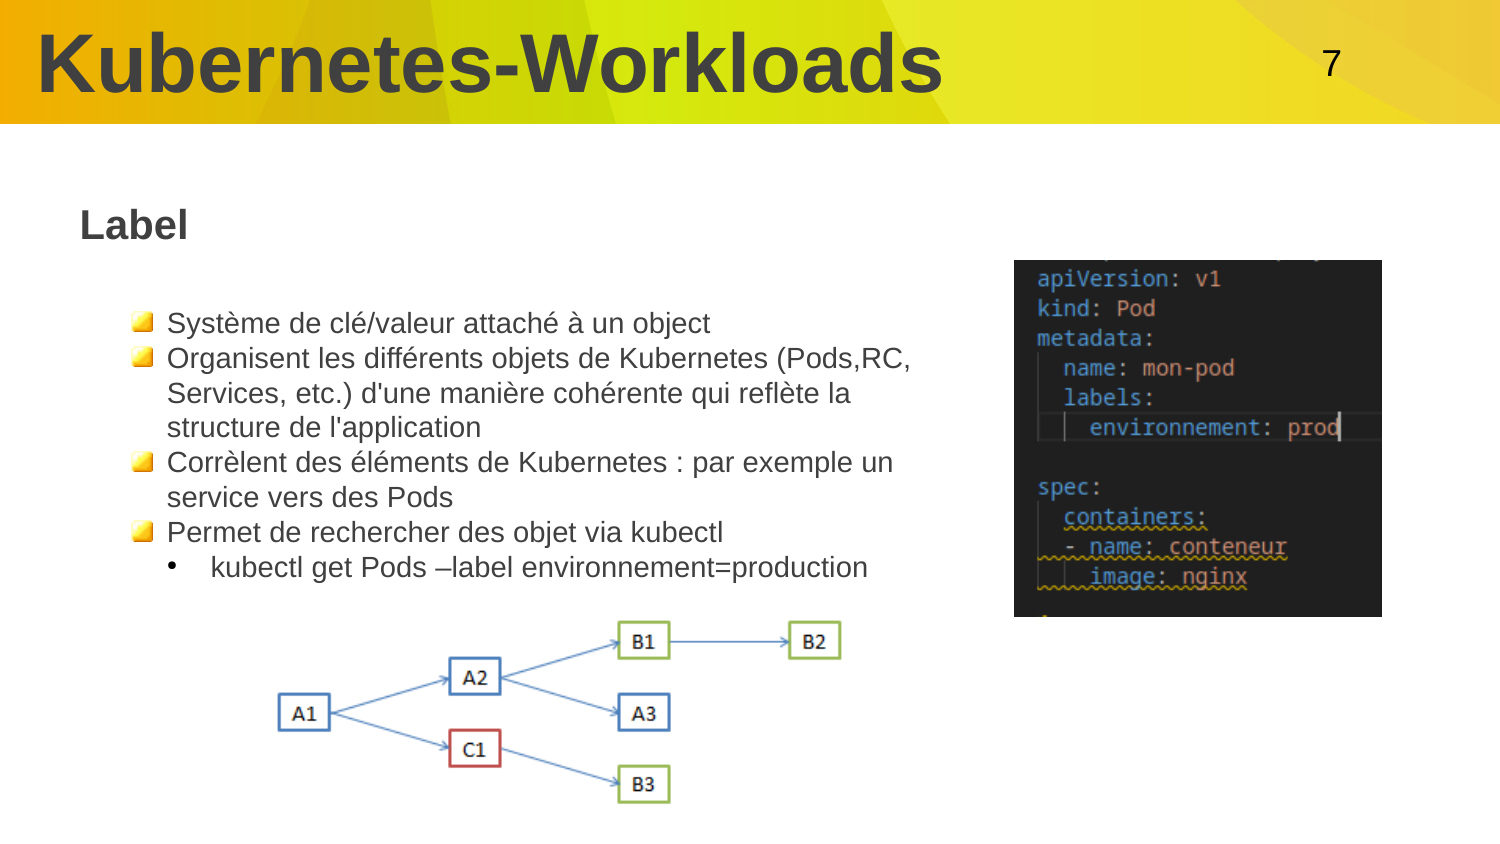

Kubernetes-Workloads
Label
Système de clé/valeur attaché à un object
Organisent les différents objets de Kubernetes (Pods,RC, Services, etc.) d'une manière cohérente qui reflète la structure de l'application
Corrèlent des éléments de Kubernetes : par exemple un service vers des Pods
Permet de rechercher des objet via kubectl
 kubectl get Pods –label environnement=production